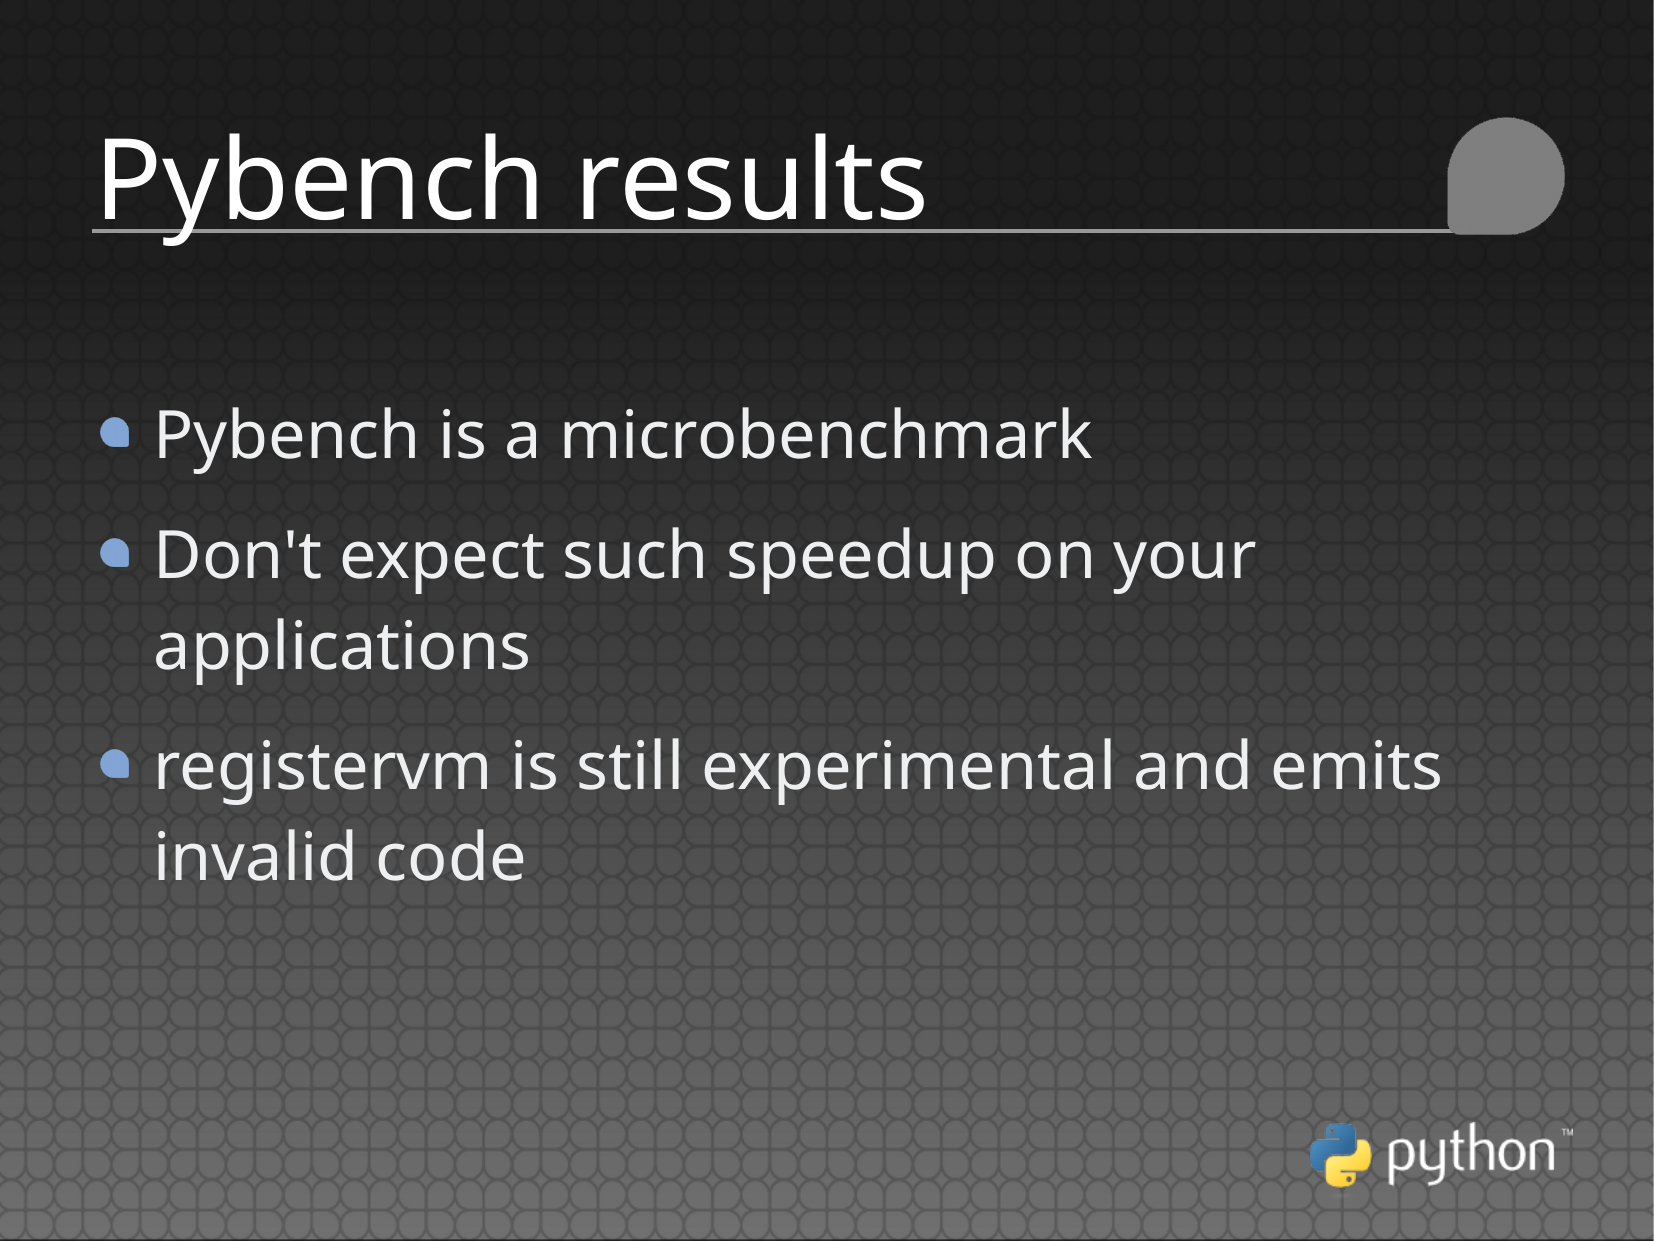

Pybench results
# Pybench is a microbenchmark
Don't expect such speedup on your applications
registervm is still experimental and emits invalid code